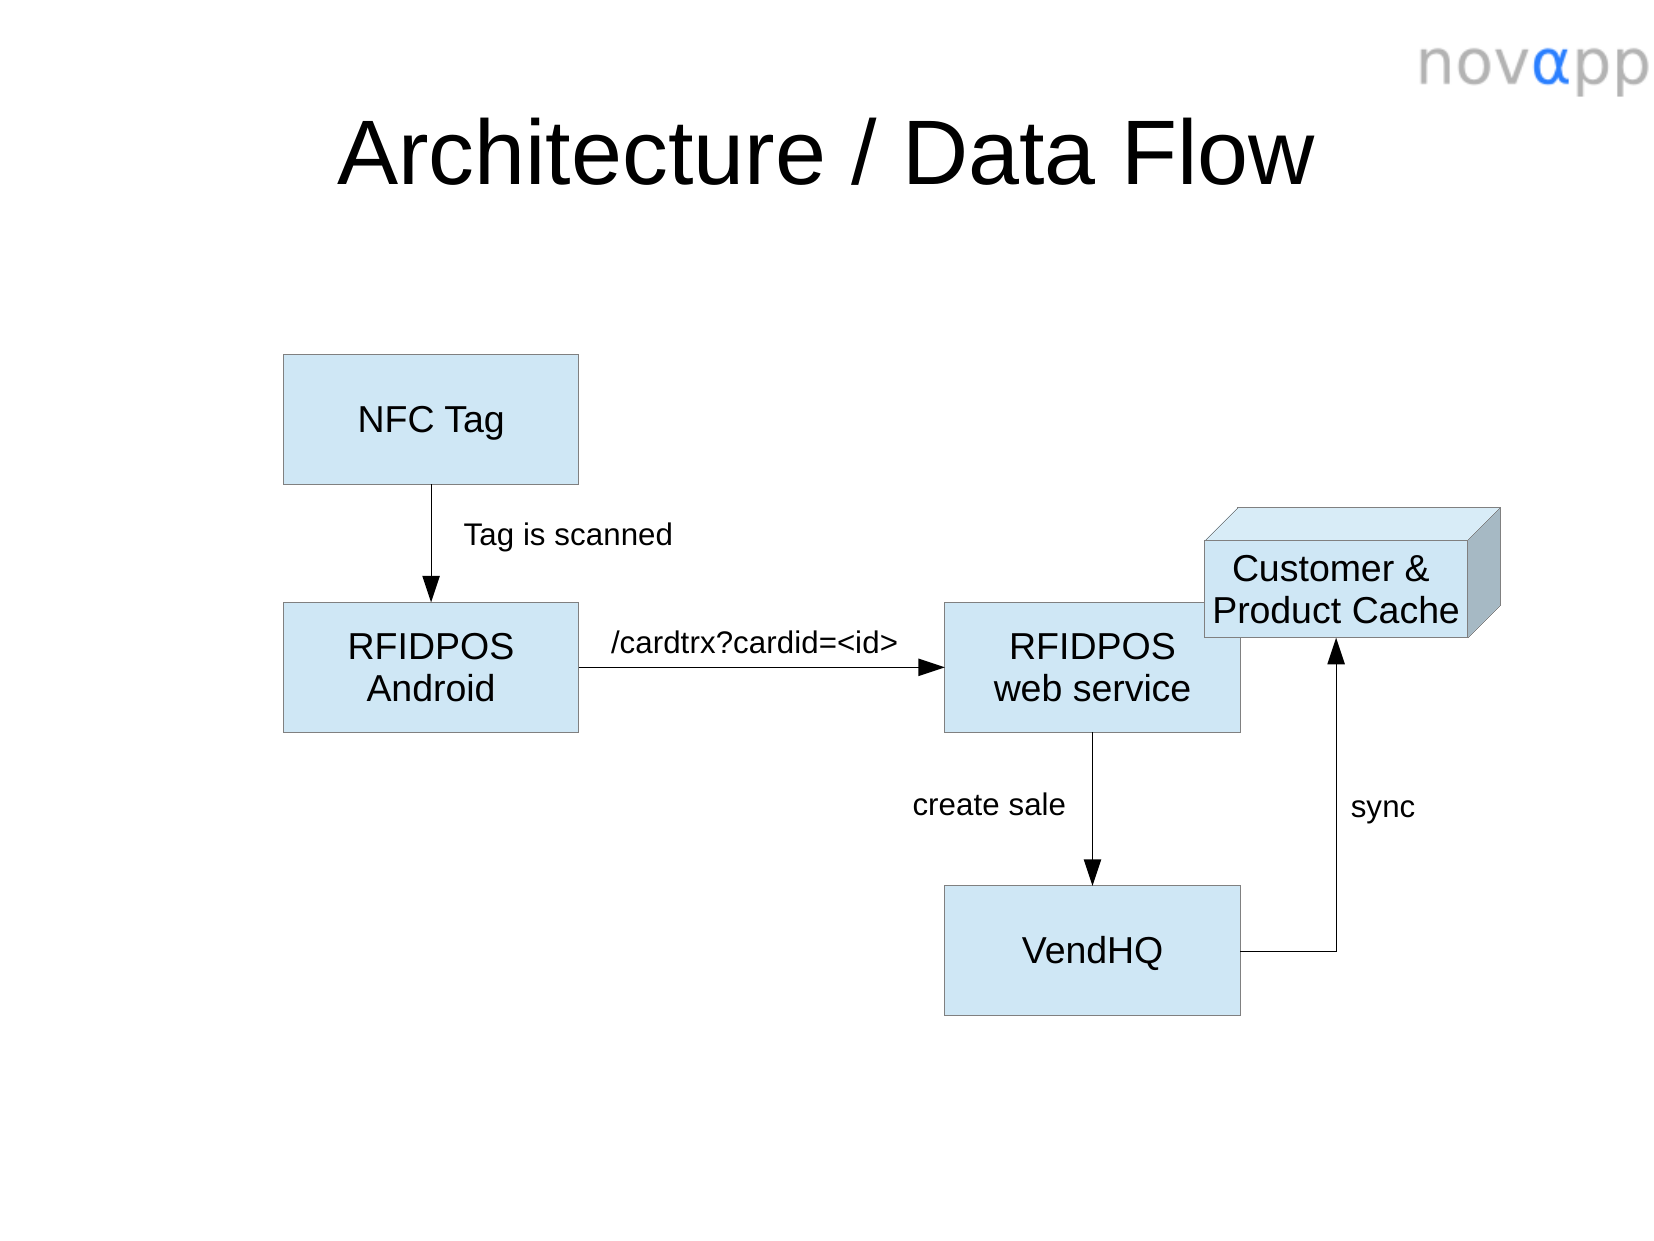

# Architecture / Data Flow
NFC Tag
Customer &
Product Cache
Tag is scanned
RFIDPOS
Android
RFIDPOS
web service
/cardtrx?cardid=<id>
create sale
sync
VendHQ